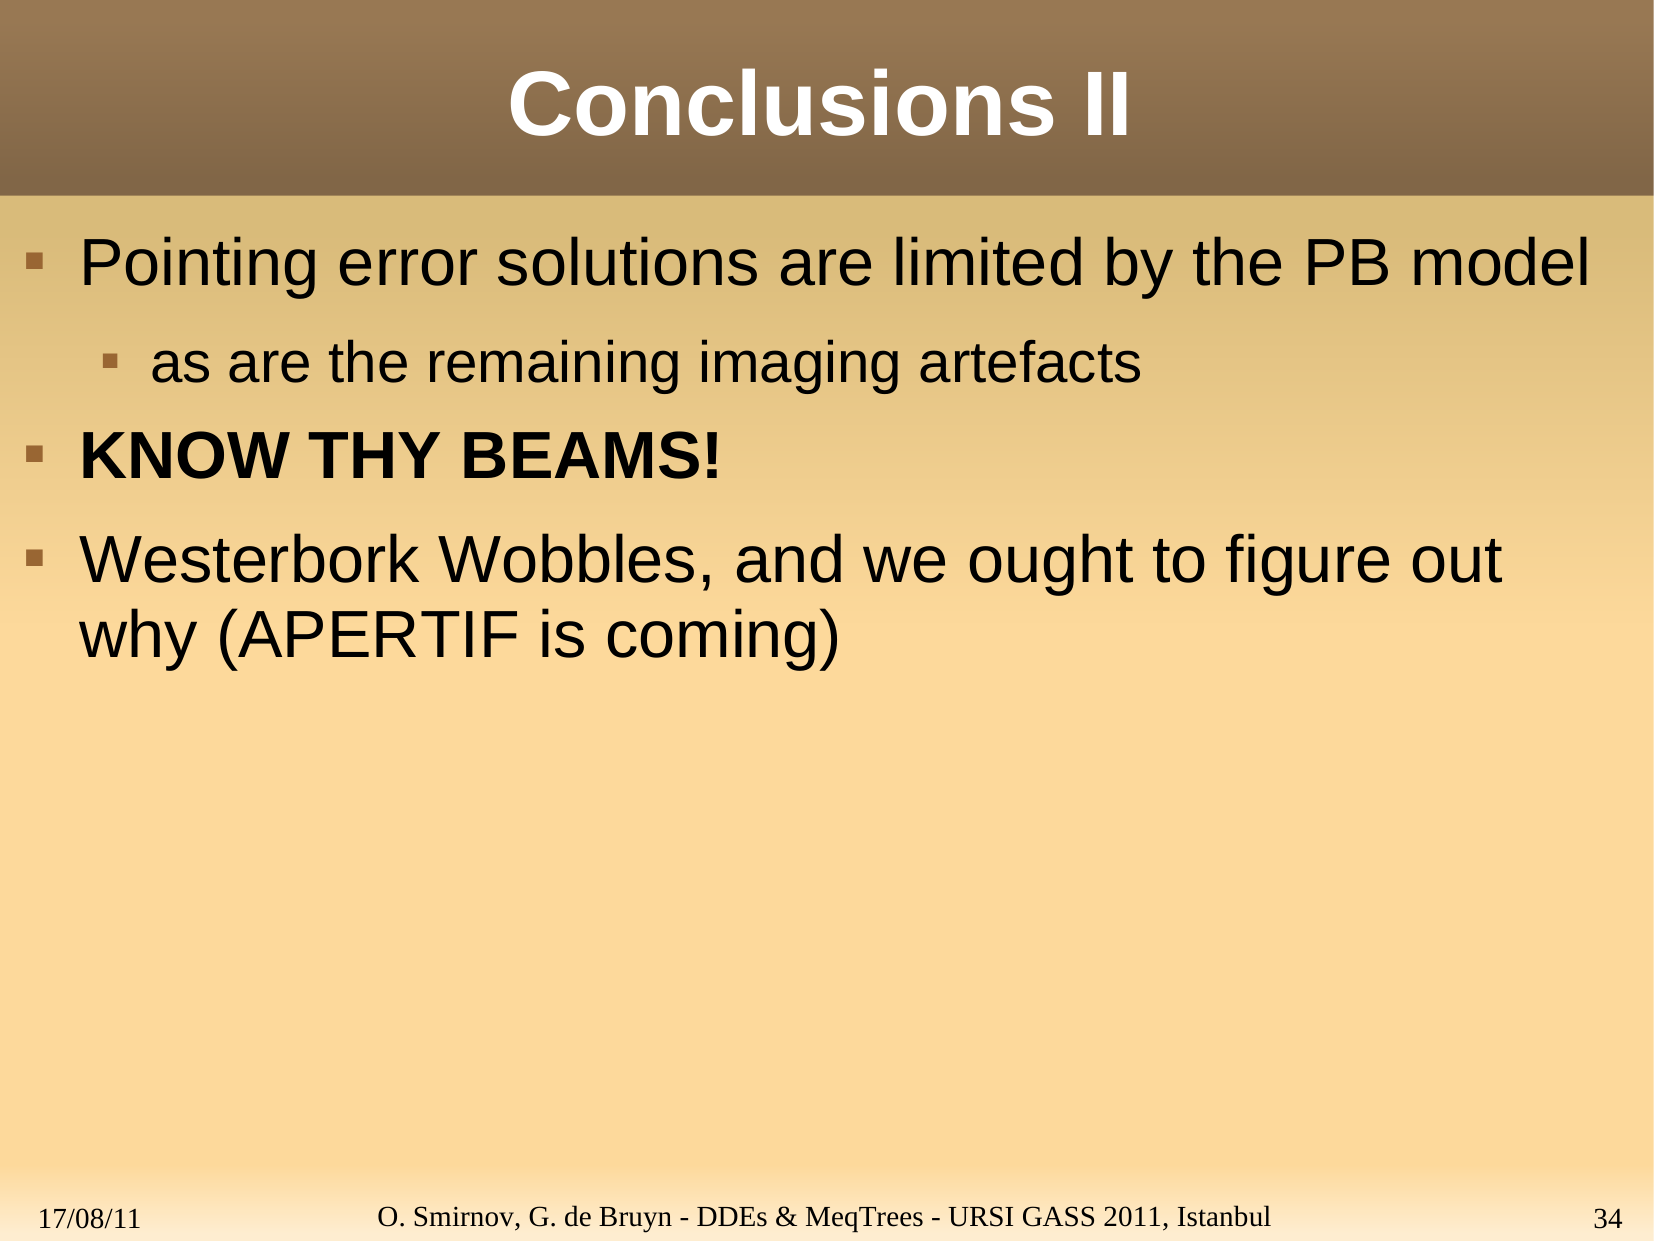

# Conclusions II
Pointing error solutions are limited by the PB model
as are the remaining imaging artefacts
KNOW THY BEAMS!
Westerbork Wobbles, and we ought to figure out why (APERTIF is coming)
O. Smirnov, G. de Bruyn - DDEs & MeqTrees - URSI GASS 2011, Istanbul
17/08/11
34